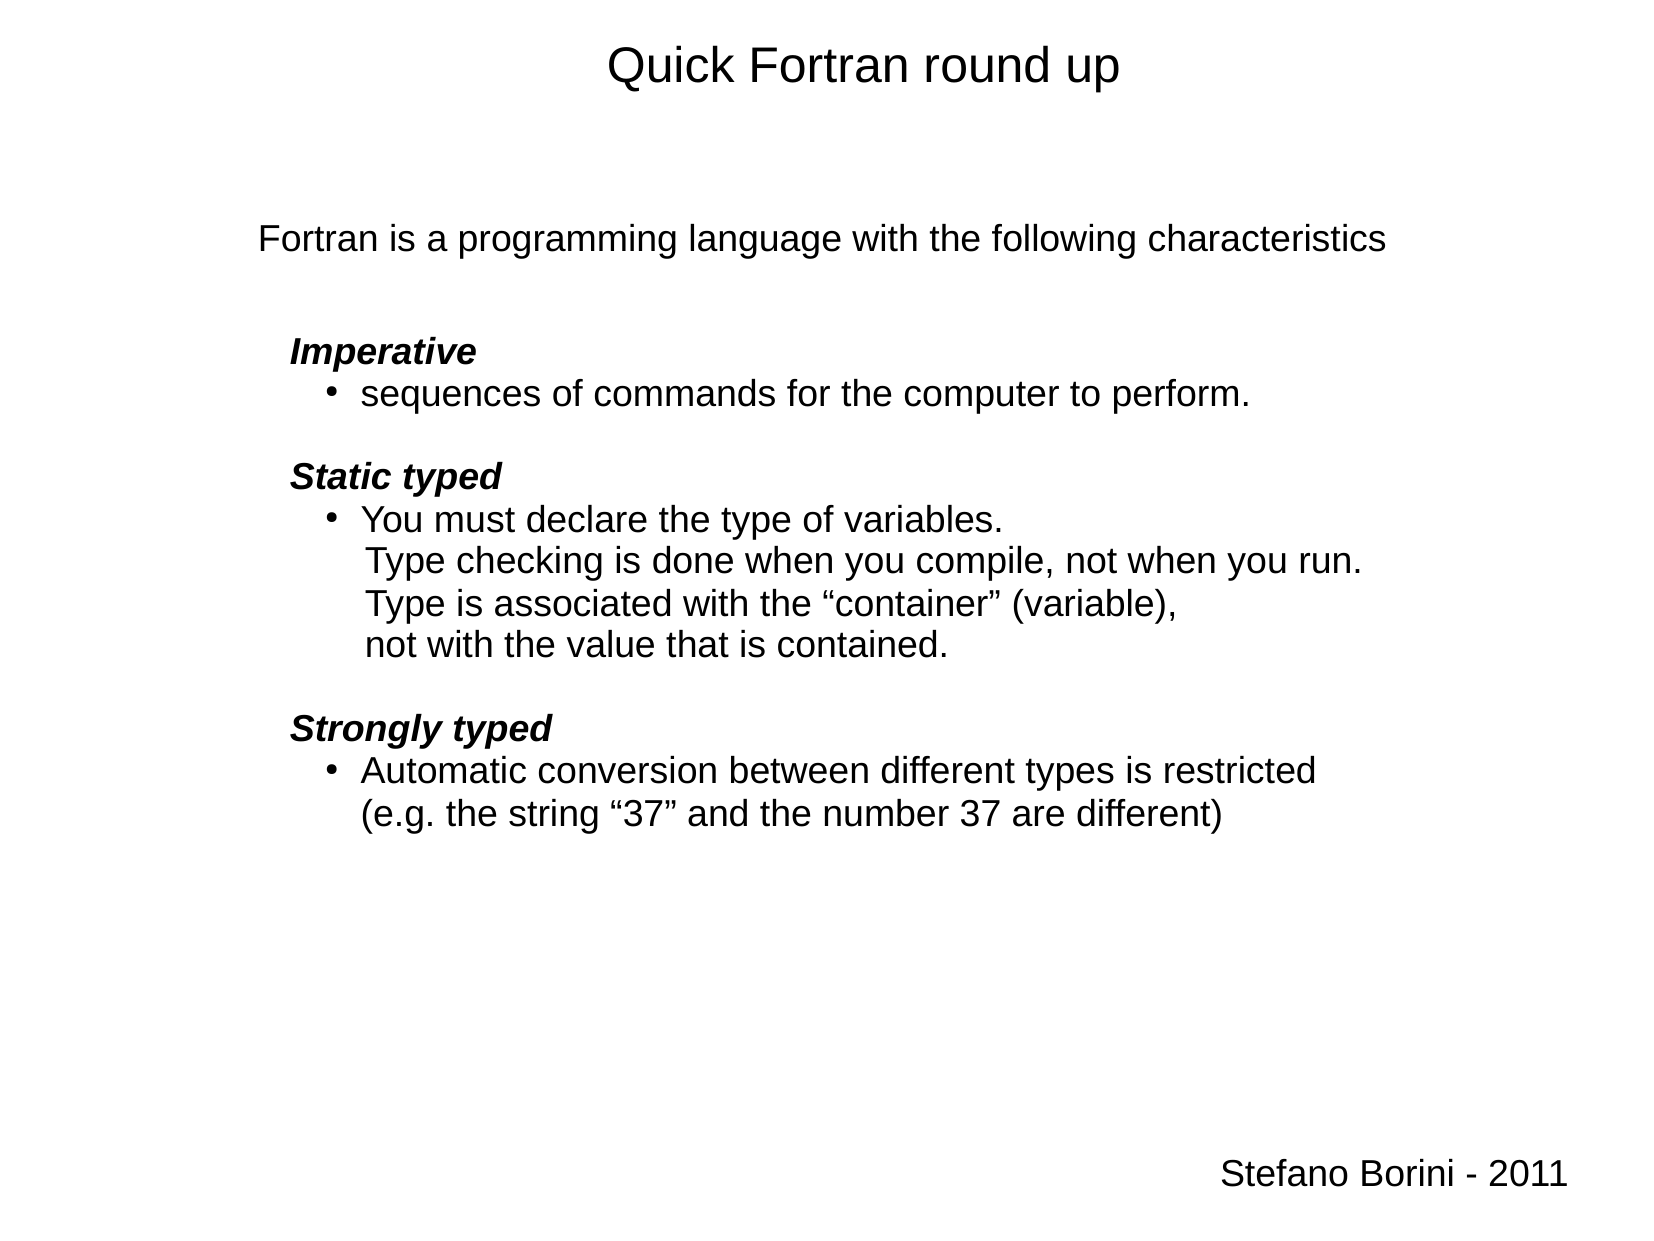

Fortran is a programming language with the following characteristics
Imperative
sequences of commands for the computer to perform.
Static typed
You must declare the type of variables.
	Type checking is done when you compile, not when you run.
	Type is associated with the “container” (variable),
	not with the value that is contained.
Strongly typed
Automatic conversion between different types is restricted
(e.g. the string “37” and the number 37 are different)